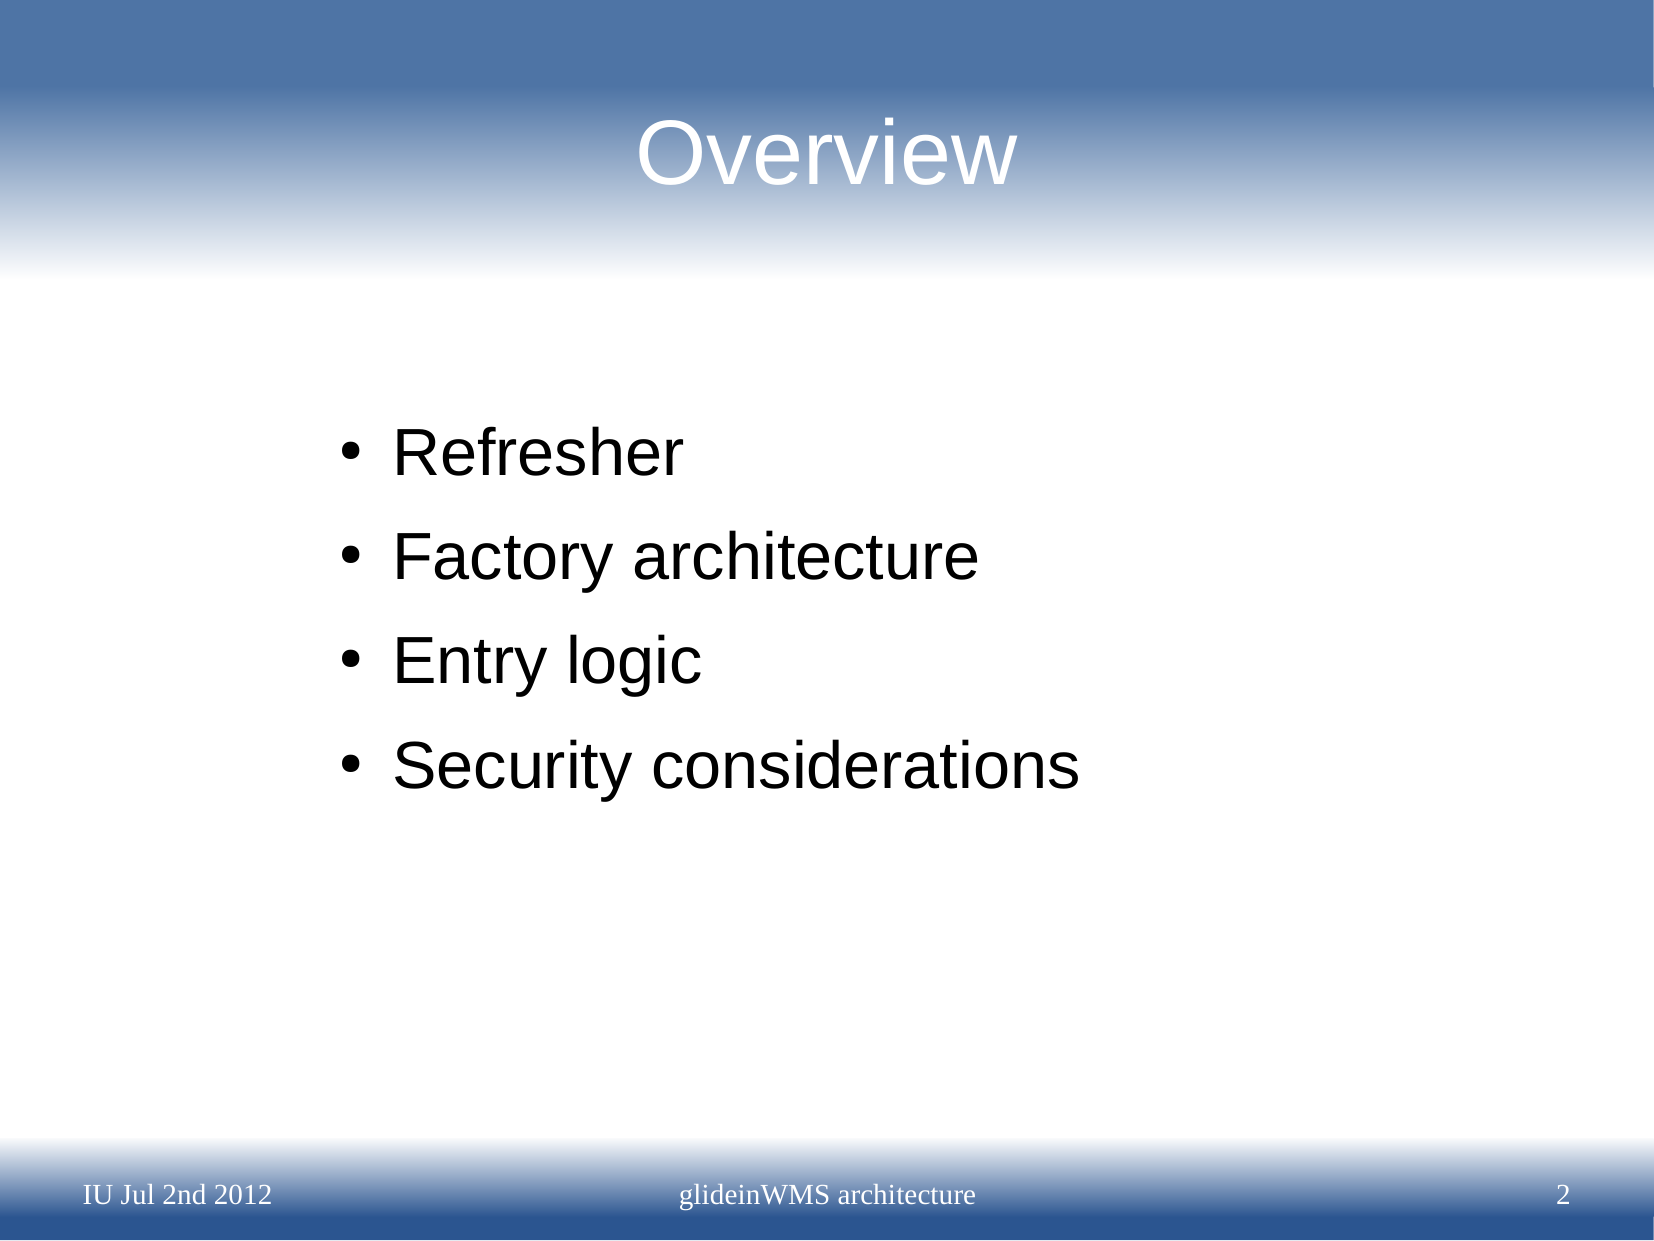

# Overview
Refresher
Factory architecture
Entry logic
Security considerations
IU Jul 2nd 2012
glideinWMS architecture
2